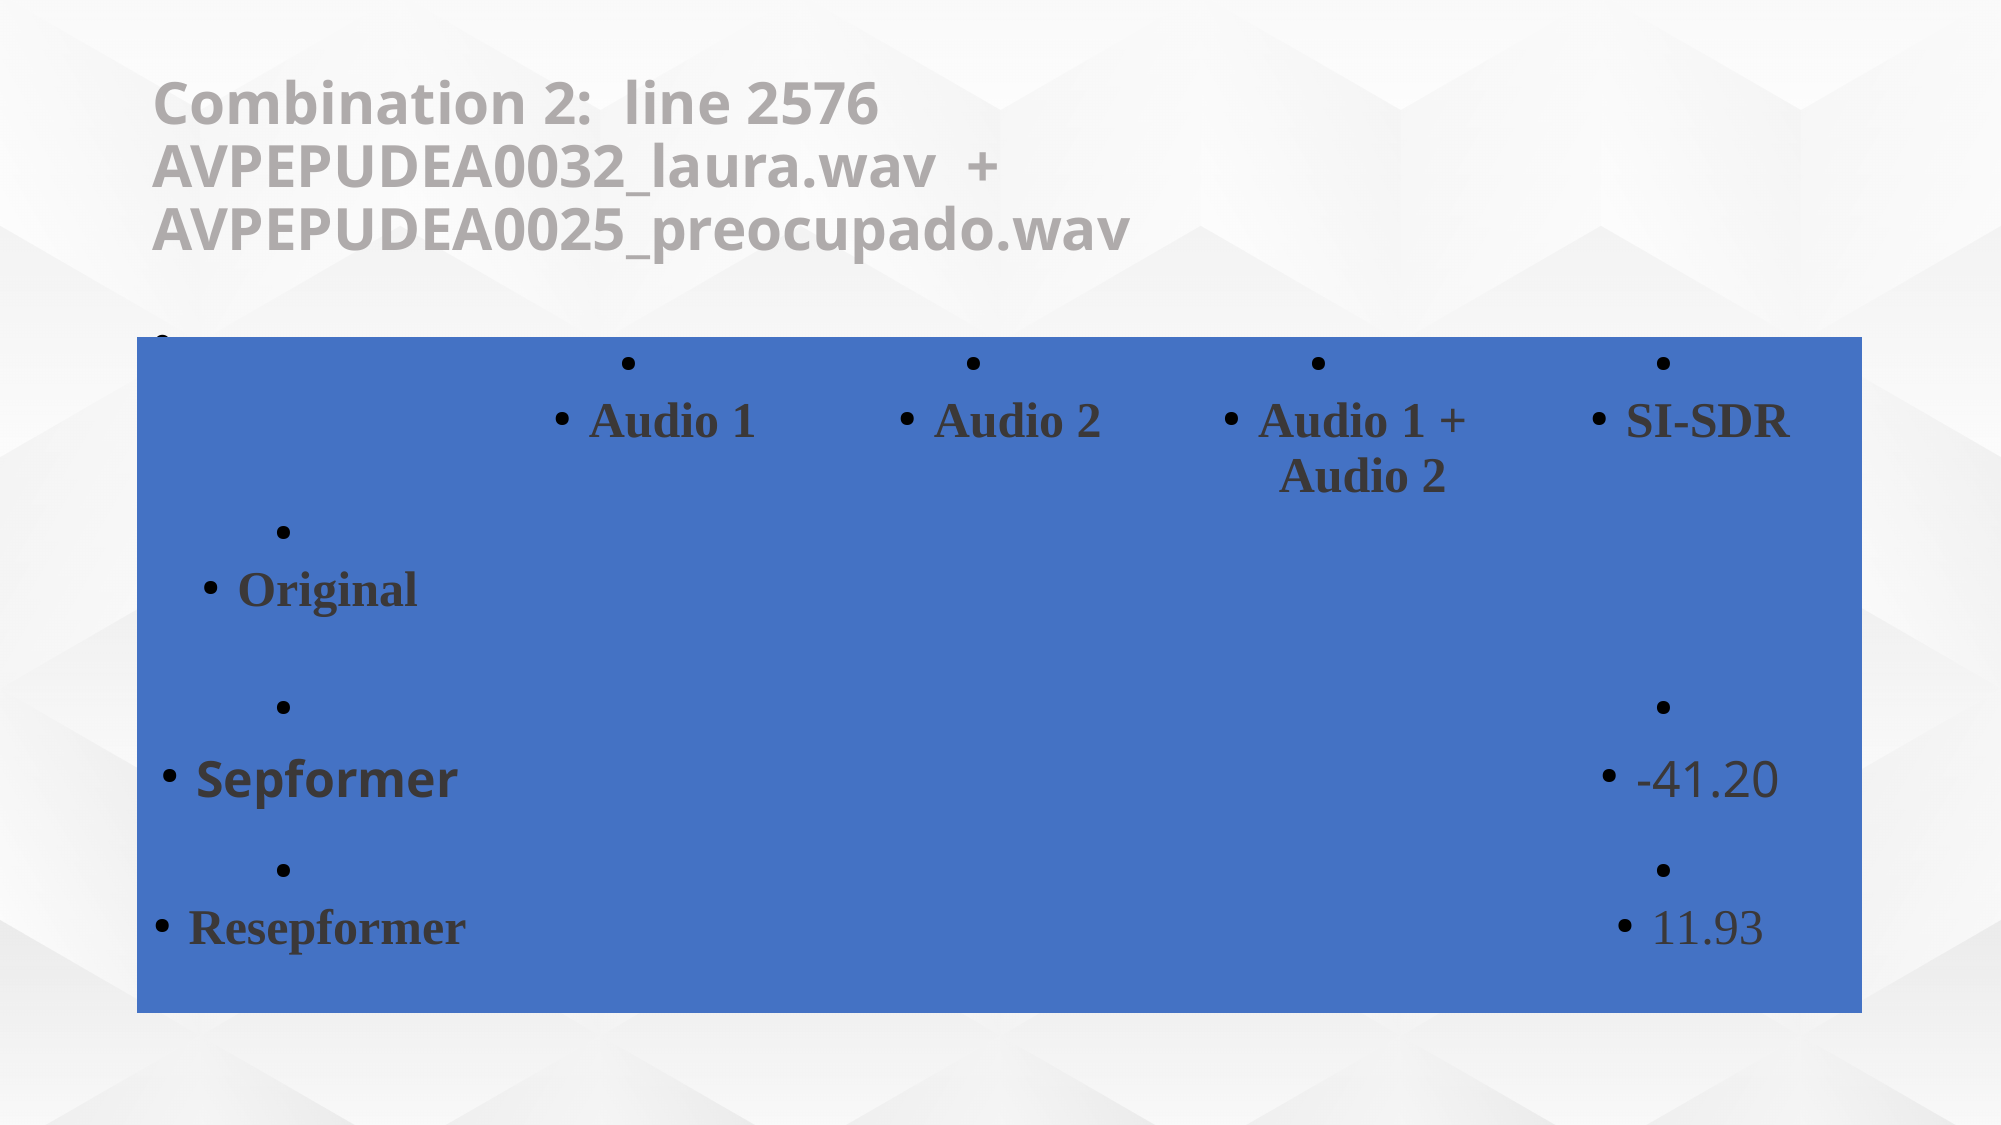

# Combination 2: line 2576 AVPEPUDEA0032_laura.wav + AVPEPUDEA0025_preocupado.wav
| | Audio 1 | Audio 2 | Audio 1 + Audio 2 | SI-SDR |
| --- | --- | --- | --- | --- |
| Original | | | | |
| Sepformer | | | | -41.20 |
| Resepformer | | | | 11.93 |